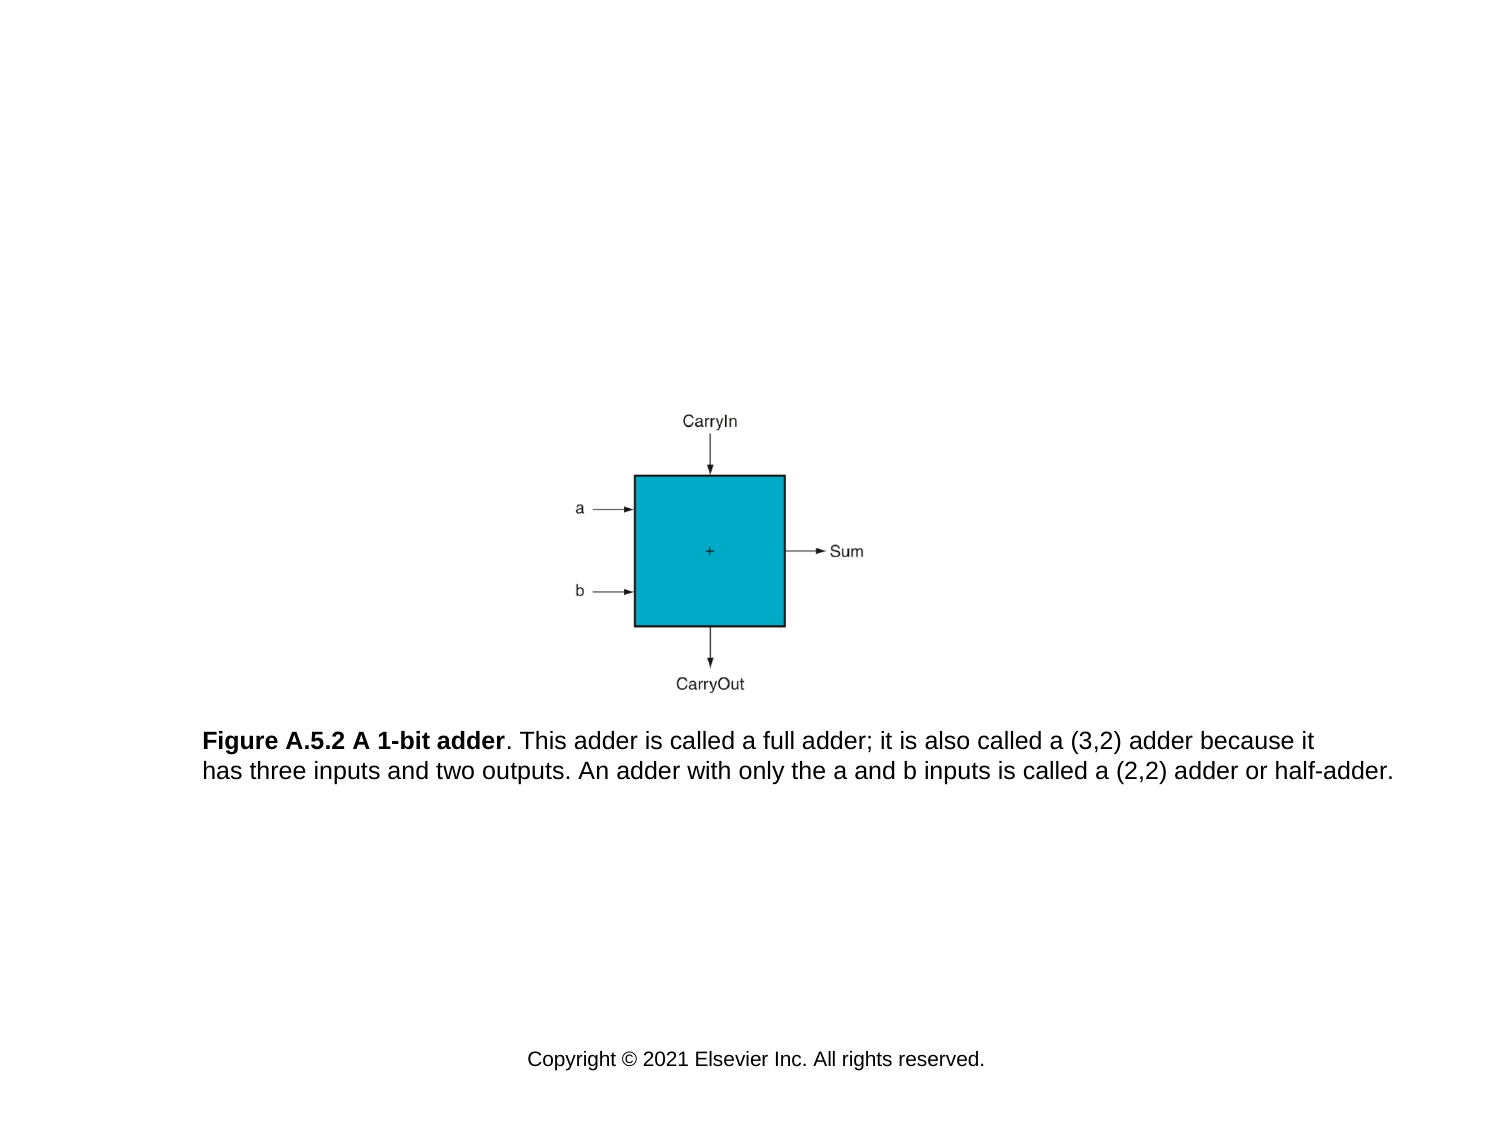

Figure A.5.2 A 1-bit adder. This adder is called a full adder; it is also called a (3,2) adder because it
has three inputs and two outputs. An adder with only the a and b inputs is called a (2,2) adder or half-adder.
Copyright © 2021 Elsevier Inc. All rights reserved.